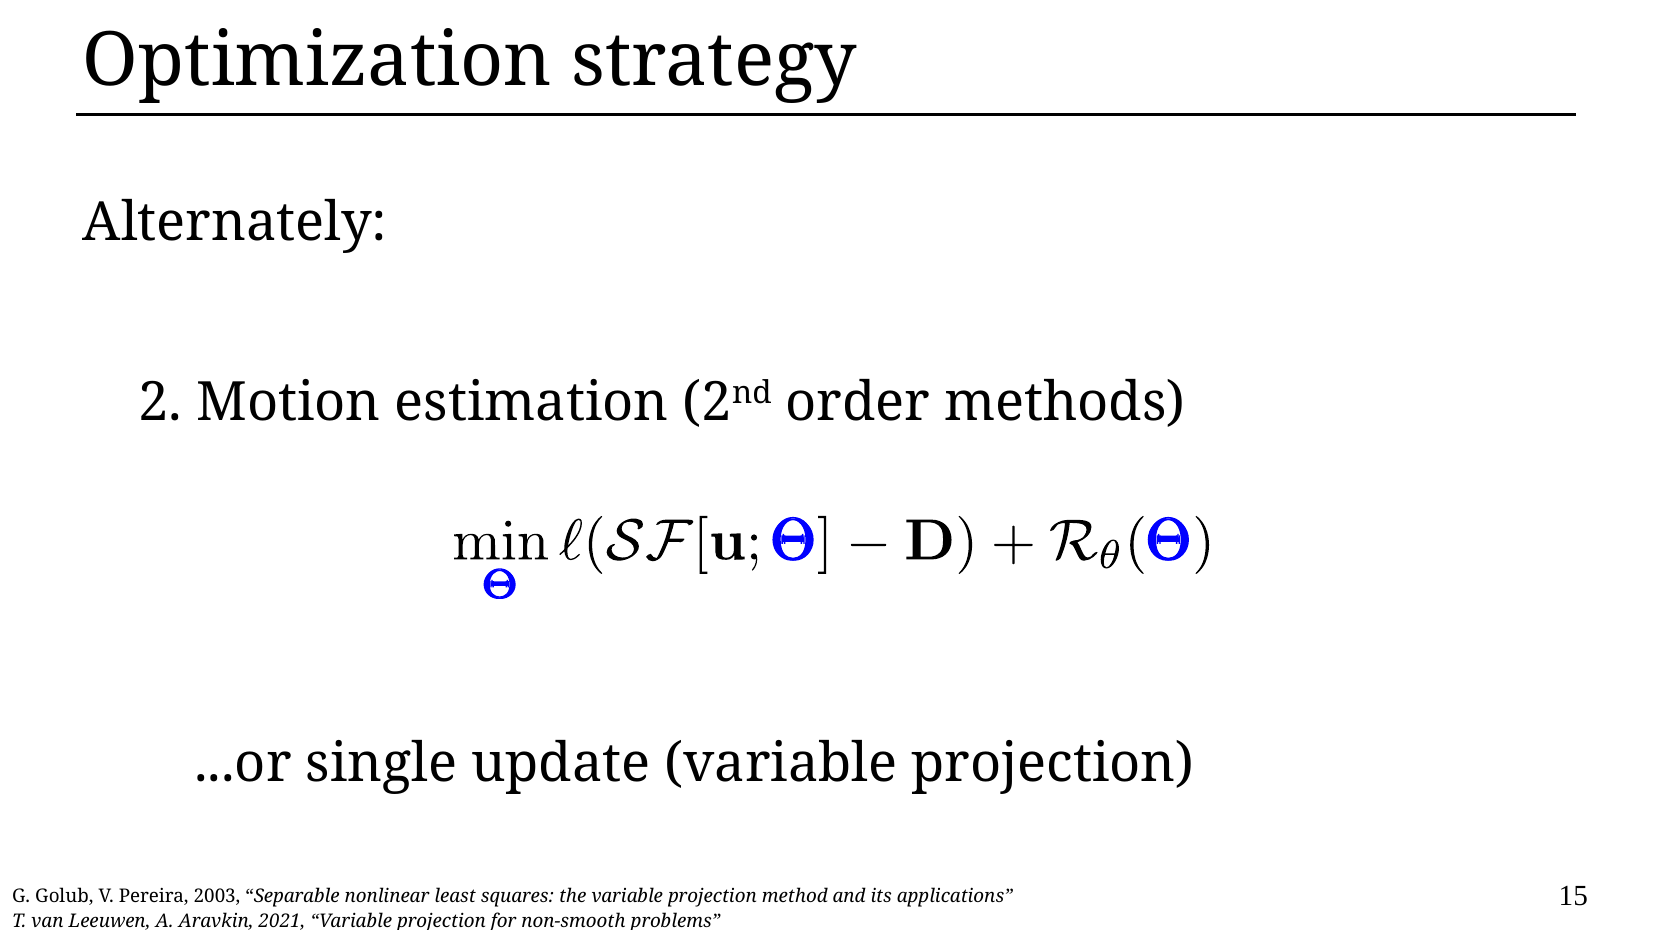

# Optimization strategy
Alternately:
 2. Motion estimation (2nd order methods)
 ...or single update (variable projection)
G. Golub, V. Pereira, 2003, “Separable nonlinear least squares: the variable projection method and its applications”
T. van Leeuwen, A. Aravkin, 2021, “Variable projection for non-smooth problems”